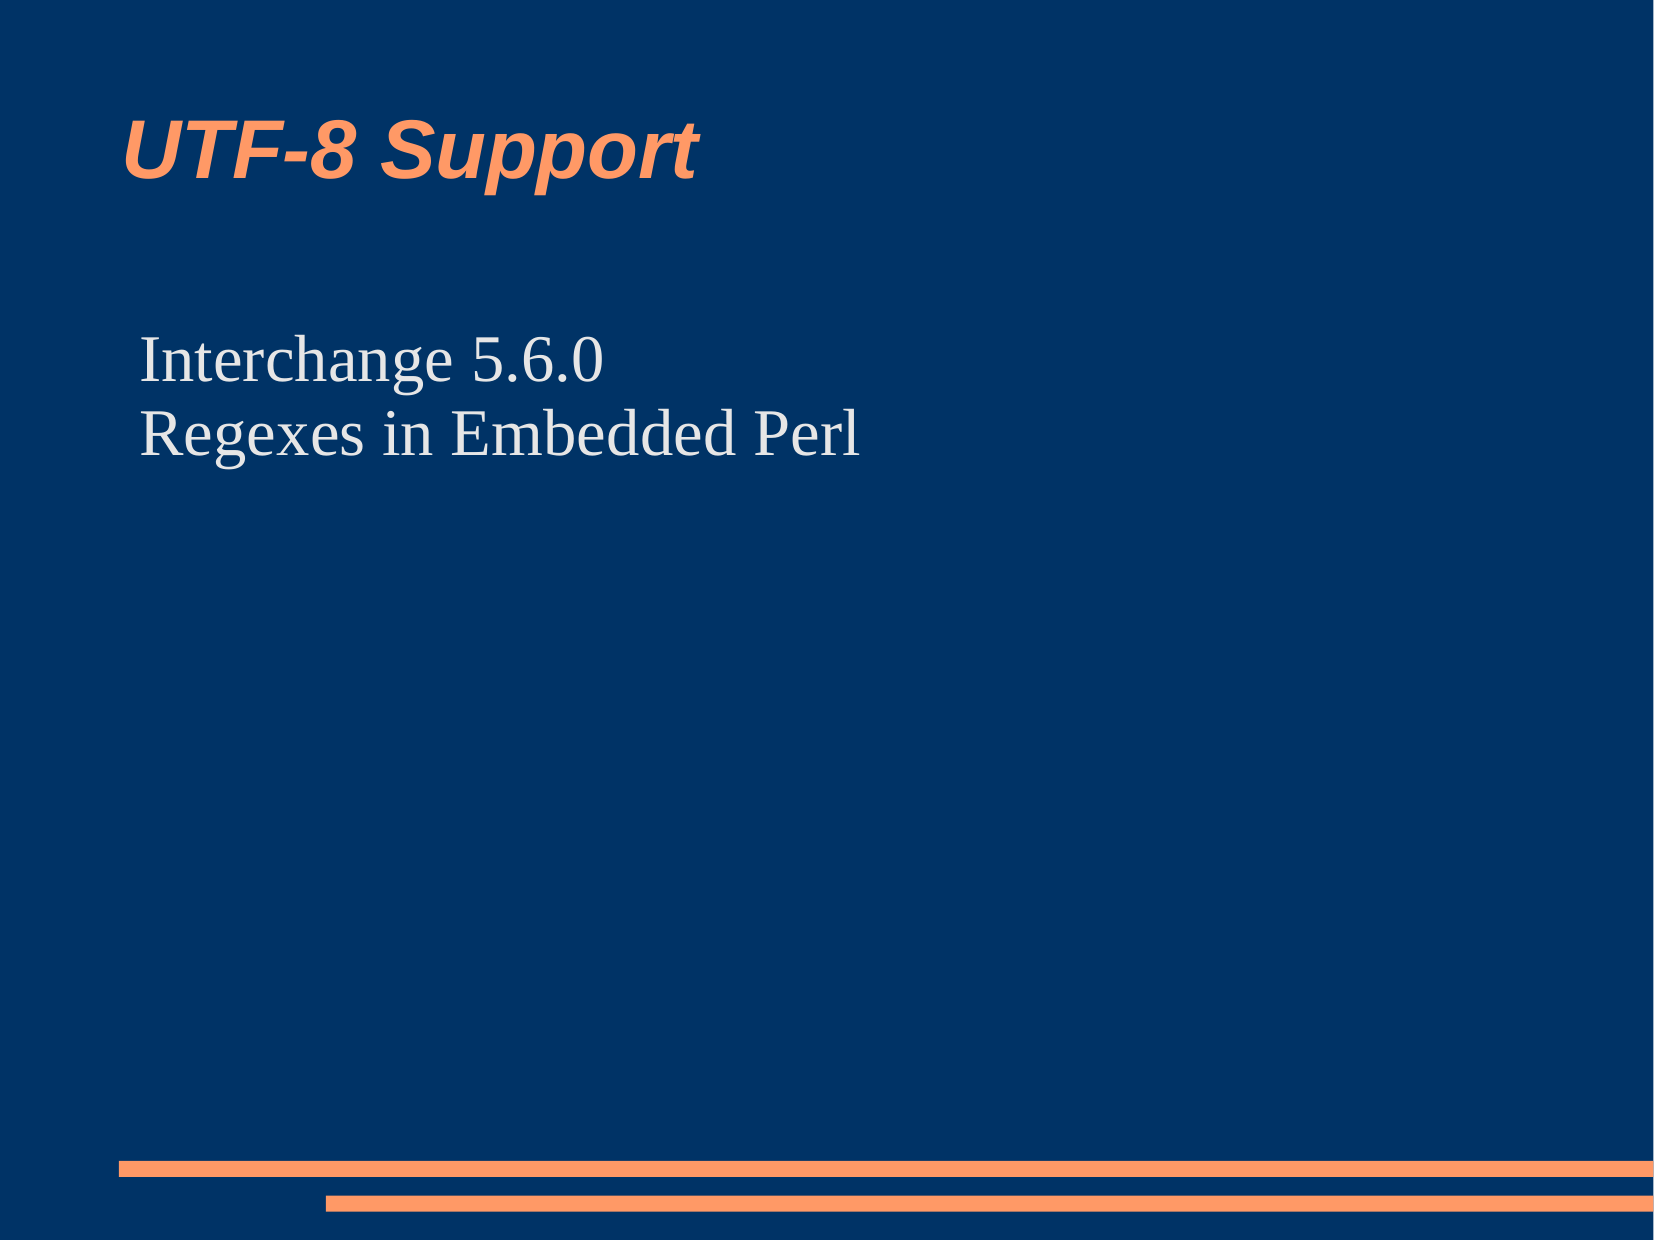

# UTF-8 Support
Interchange 5.6.0
Regexes in Embedded Perl